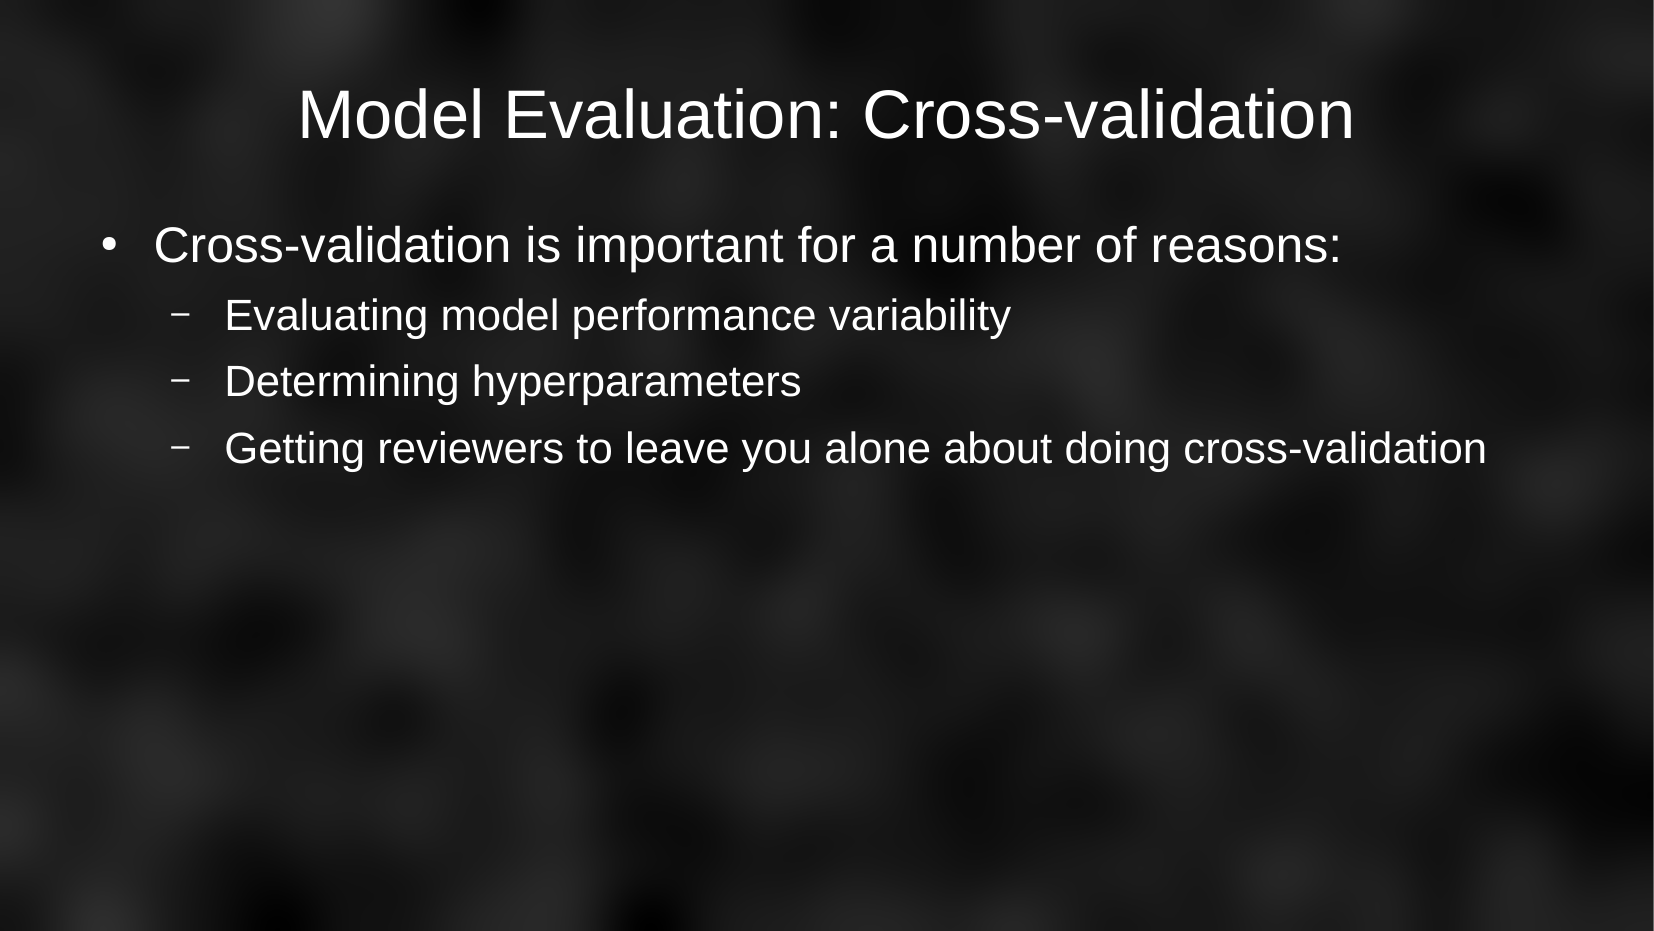

# Model Evaluation: Cross-validation
Cross-validation is important for a number of reasons:
Evaluating model performance variability
Determining hyperparameters
Getting reviewers to leave you alone about doing cross-validation